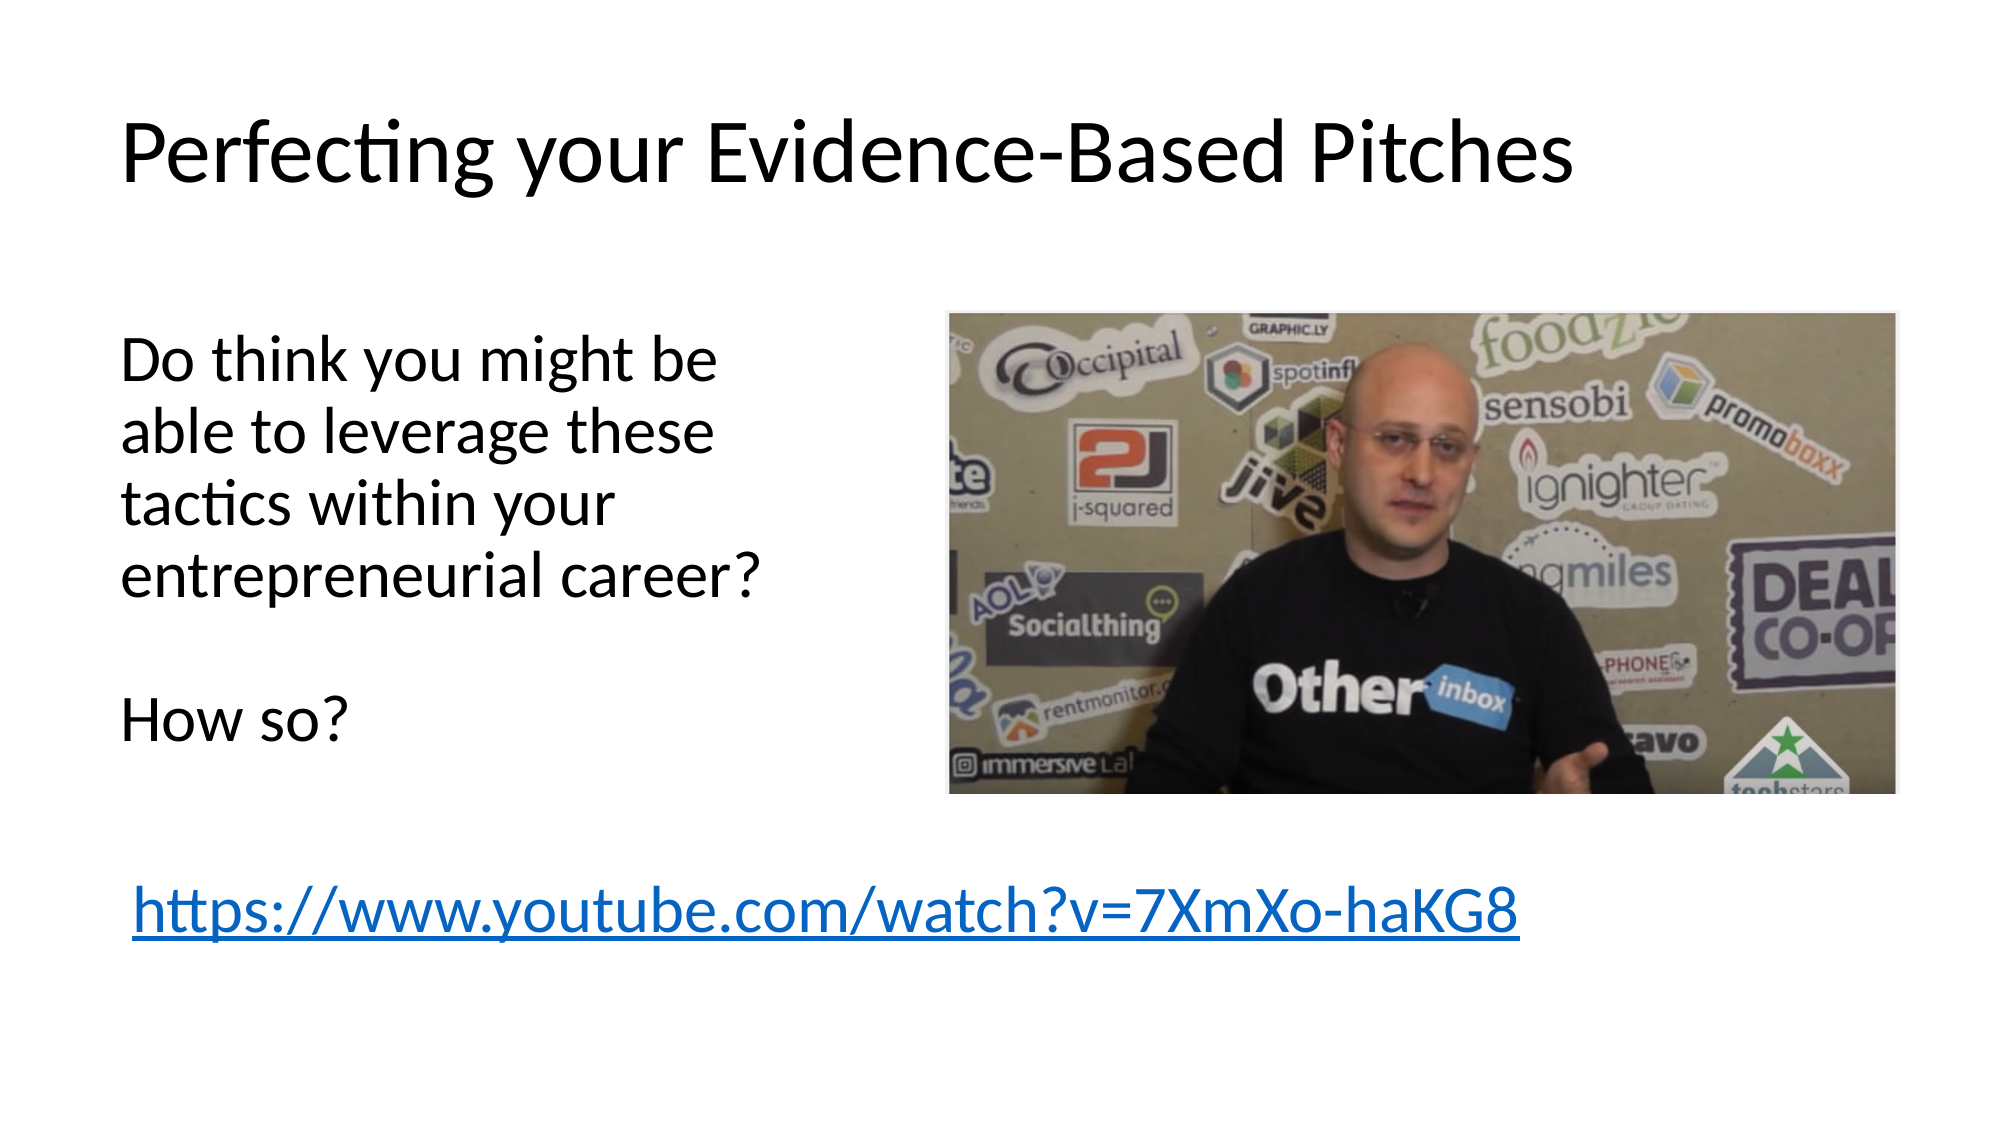

# Perfecting your Evidence-Based Pitches
Do think you might be able to leverage these tactics within your entrepreneurial career?
How so?
https://www.youtube.com/watch?v=7XmXo-haKG8